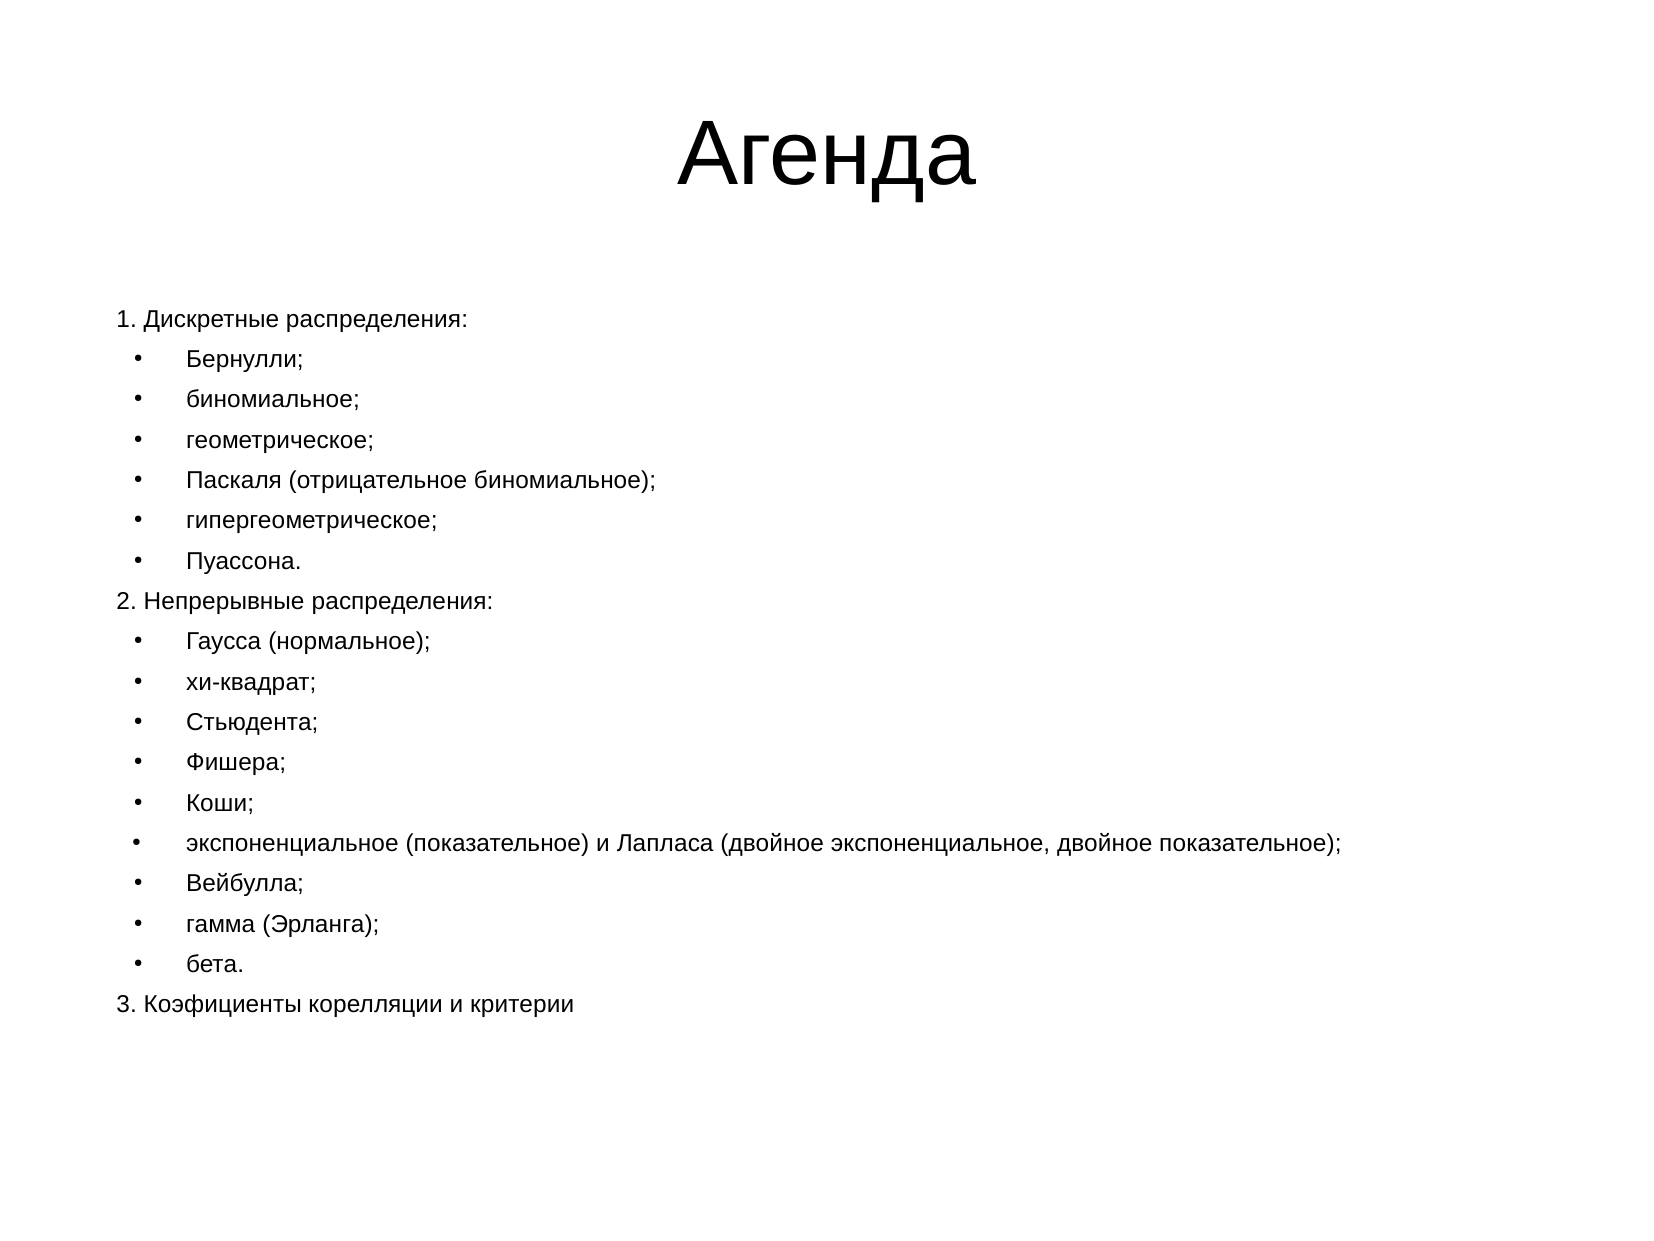

# Агенда
1. Дискретные распределения:
Бернулли;
биномиальное;
геометрическое;
Паскаля (отрицательное биномиальное);
гипергеометрическое;
Пуассона.
2. Непрерывные распределения:
Гаусса (нормальное);
хи-квадрат;
Стьюдента;
Фишера;
Коши;
экспоненциальное (показательное) и Лапласа (двойное экспоненциальное, двойное показательное);
Вейбулла;
гамма (Эрланга);
бета.
3. Коэфициенты корелляции и критерии